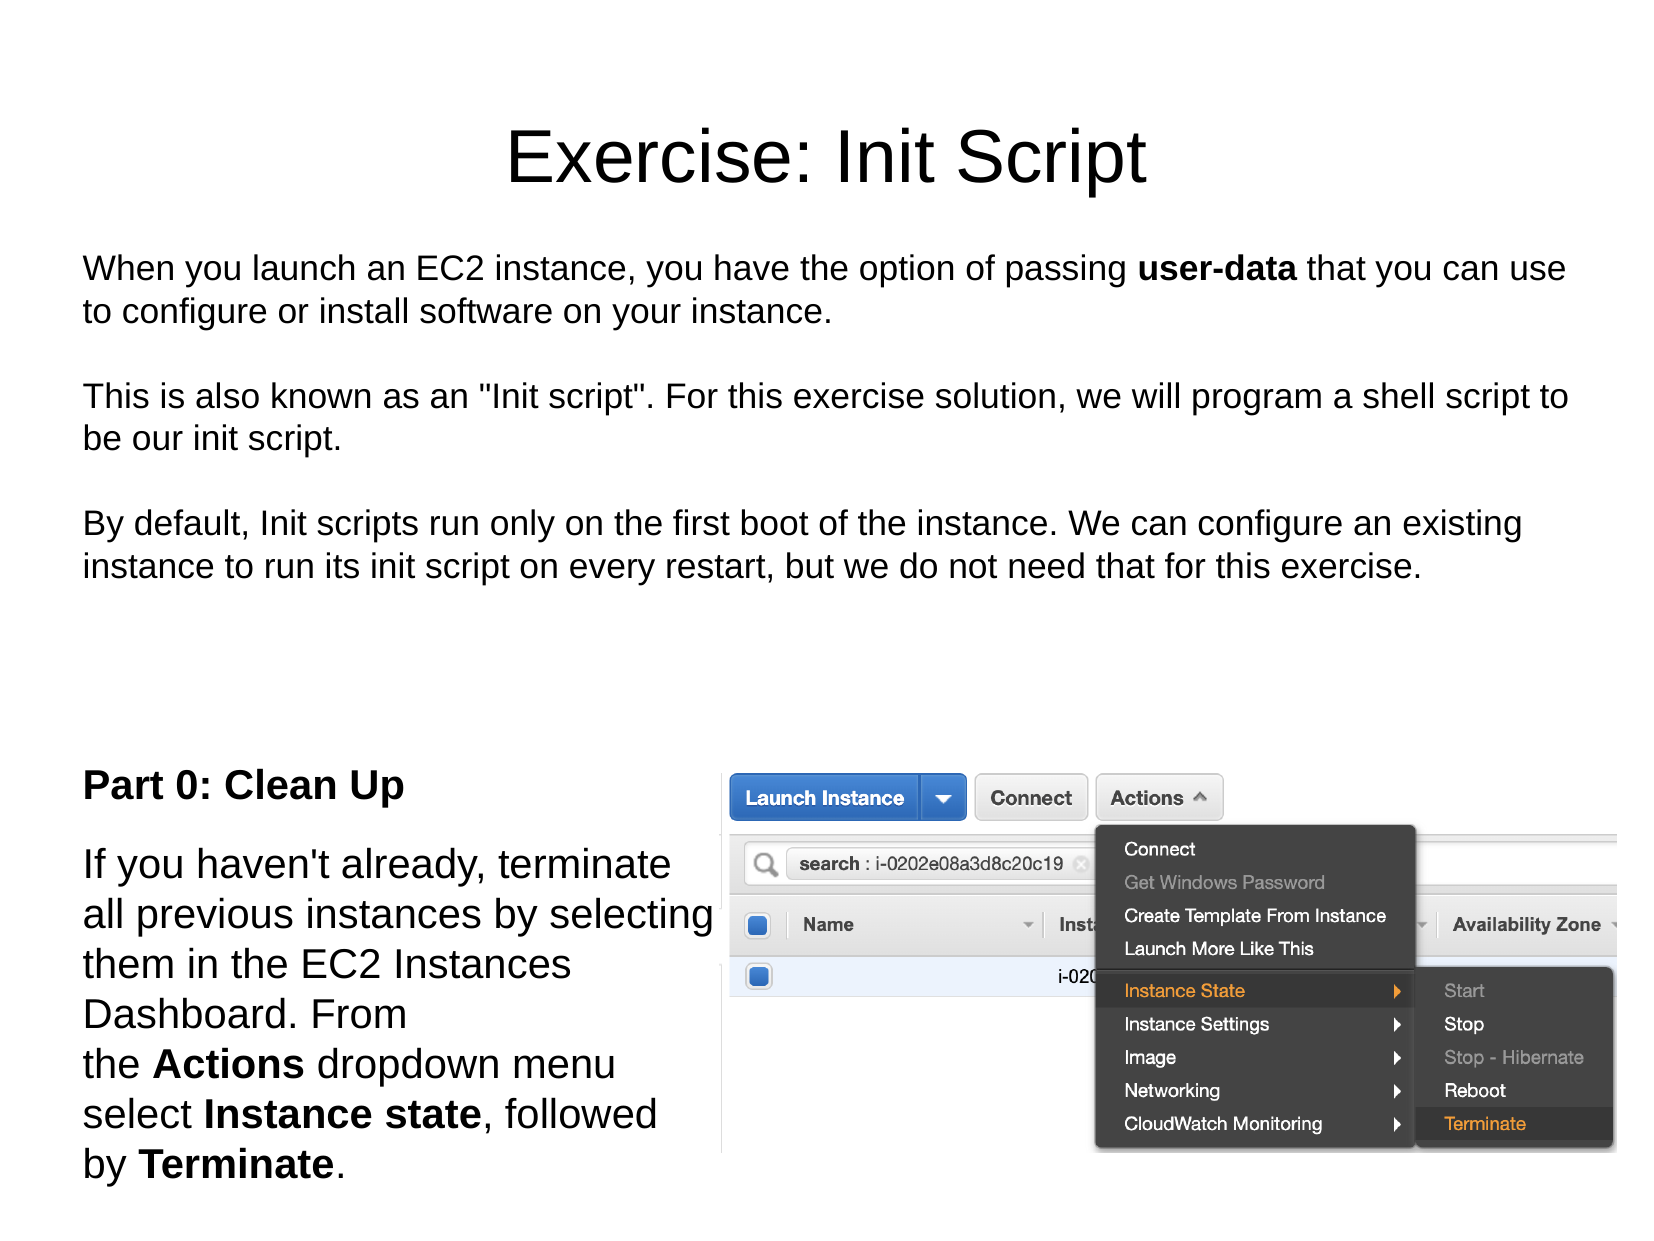

# Exercise: Init Script
When you launch an EC2 instance, you have the option of passing user-data that you can use to configure or install software on your instance.
This is also known as an "Init script". For this exercise solution, we will program a shell script to be our init script.
By default, Init scripts run only on the first boot of the instance. We can configure an existing instance to run its init script on every restart, but we do not need that for this exercise.
Part 0: Clean Up
If you haven't already, terminate all previous instances by selecting them in the EC2 Instances Dashboard. From the Actions dropdown menu select Instance state, followed by Terminate.